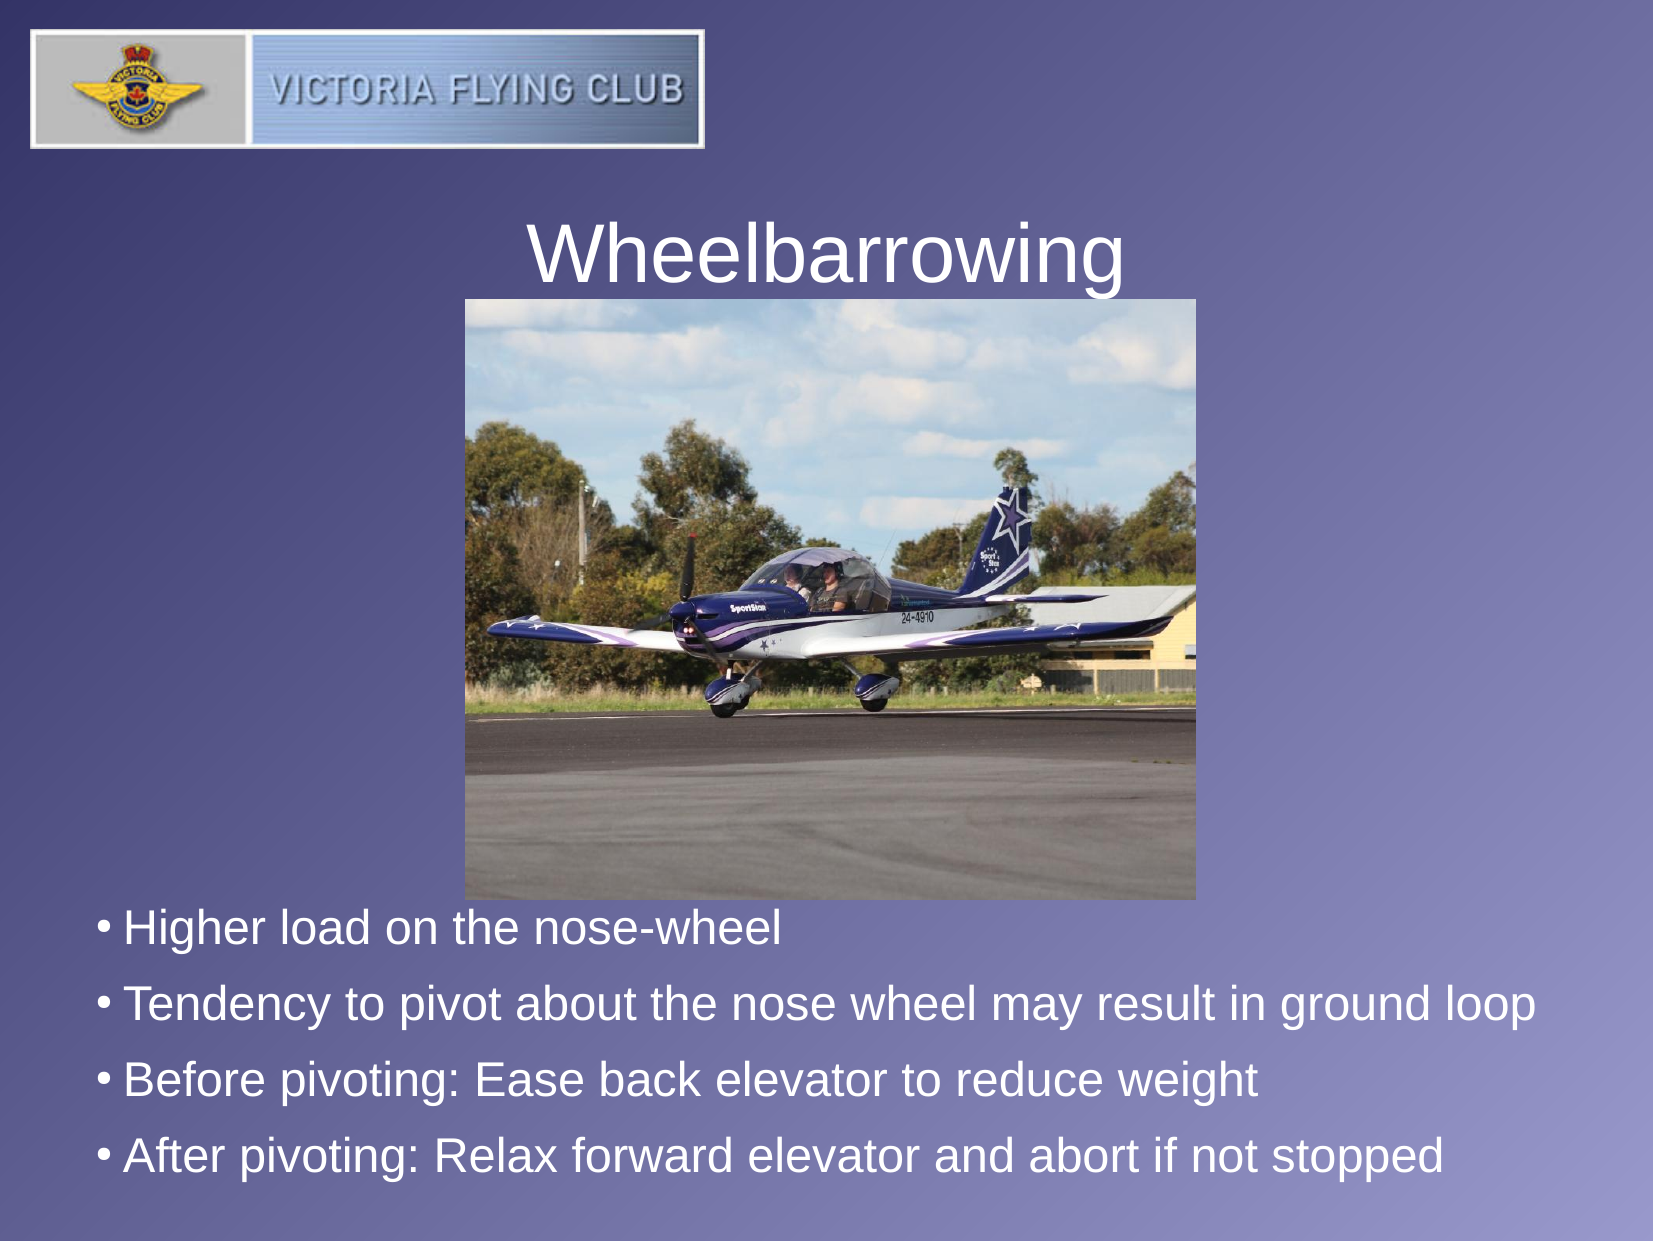

# Wheelbarrowing
Higher load on the nose-wheel
Tendency to pivot about the nose wheel may result in ground loop
Before pivoting: Ease back elevator to reduce weight
After pivoting: Relax forward elevator and abort if not stopped